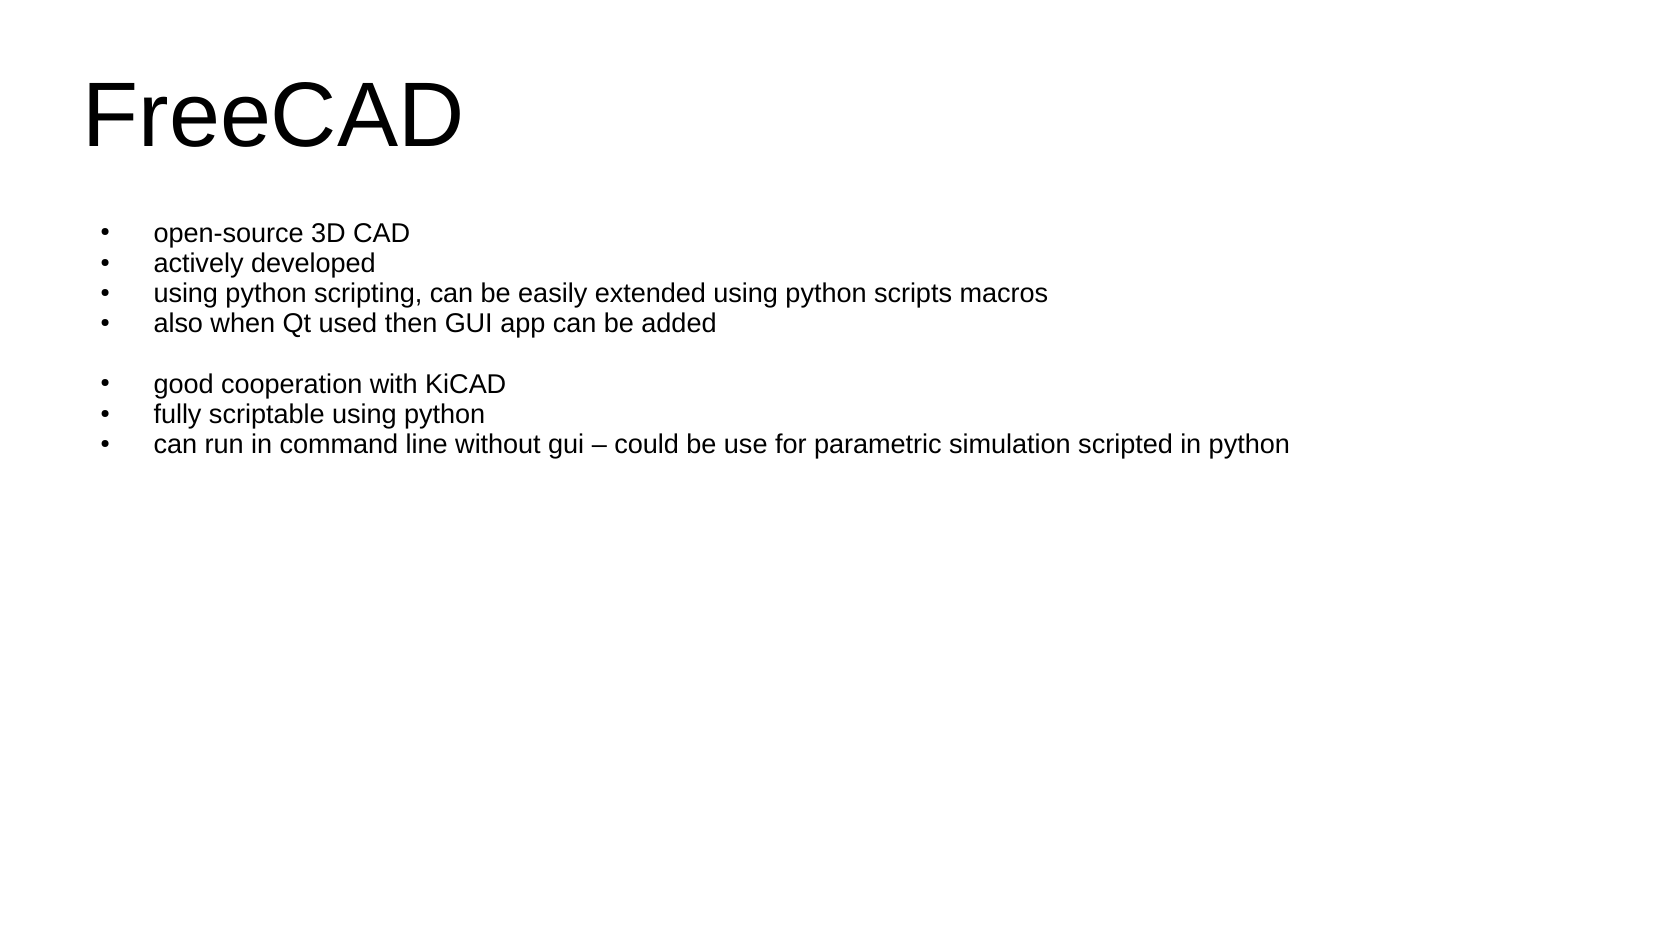

# FreeCAD
open-source 3D CAD
actively developed
using python scripting, can be easily extended using python scripts macros
also when Qt used then GUI app can be added
good cooperation with KiCAD
fully scriptable using python
can run in command line without gui – could be use for parametric simulation scripted in python